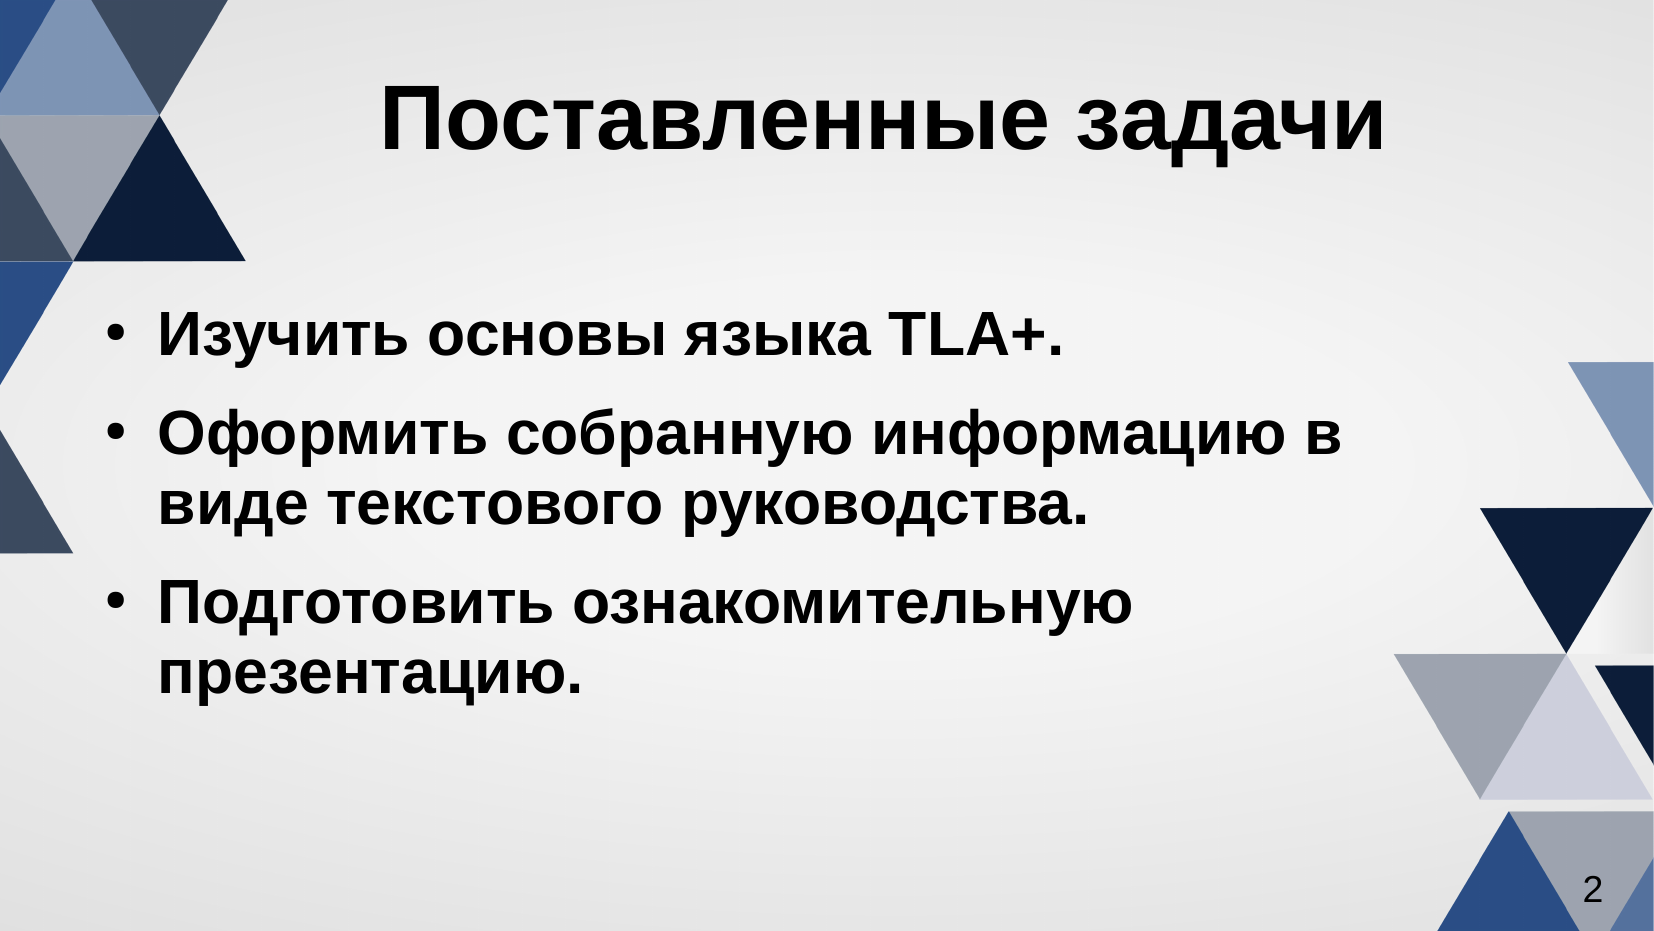

# Поставленные задачи
Изучить основы языка TLA+.
Оформить собранную информацию в виде текстового руководства.
Подготовить ознакомительную презентацию.